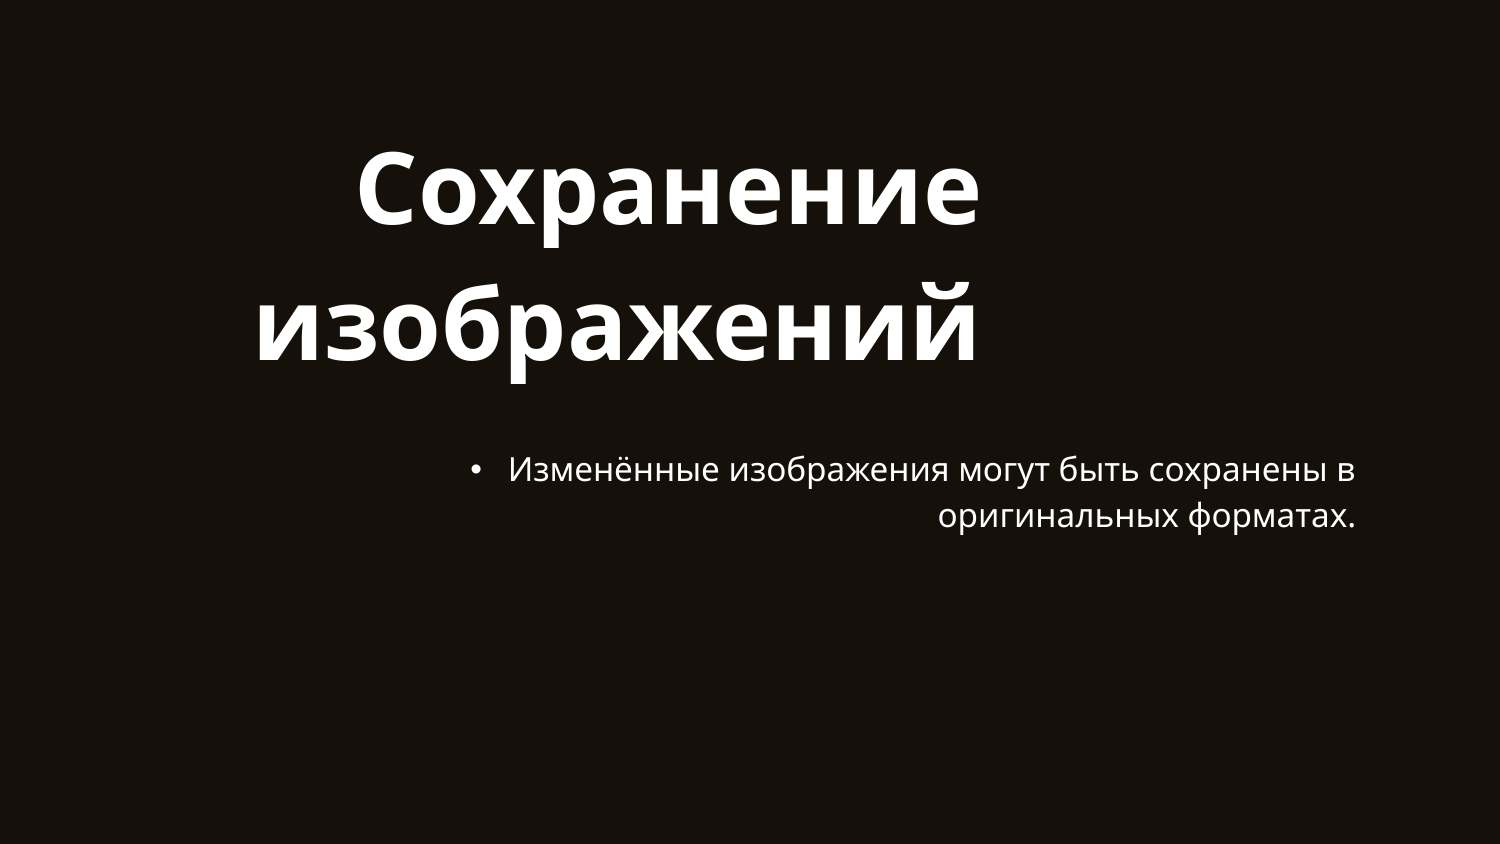

Сохранение изображений
# Изменённые изображения могут быть сохранены в оригинальных форматах.